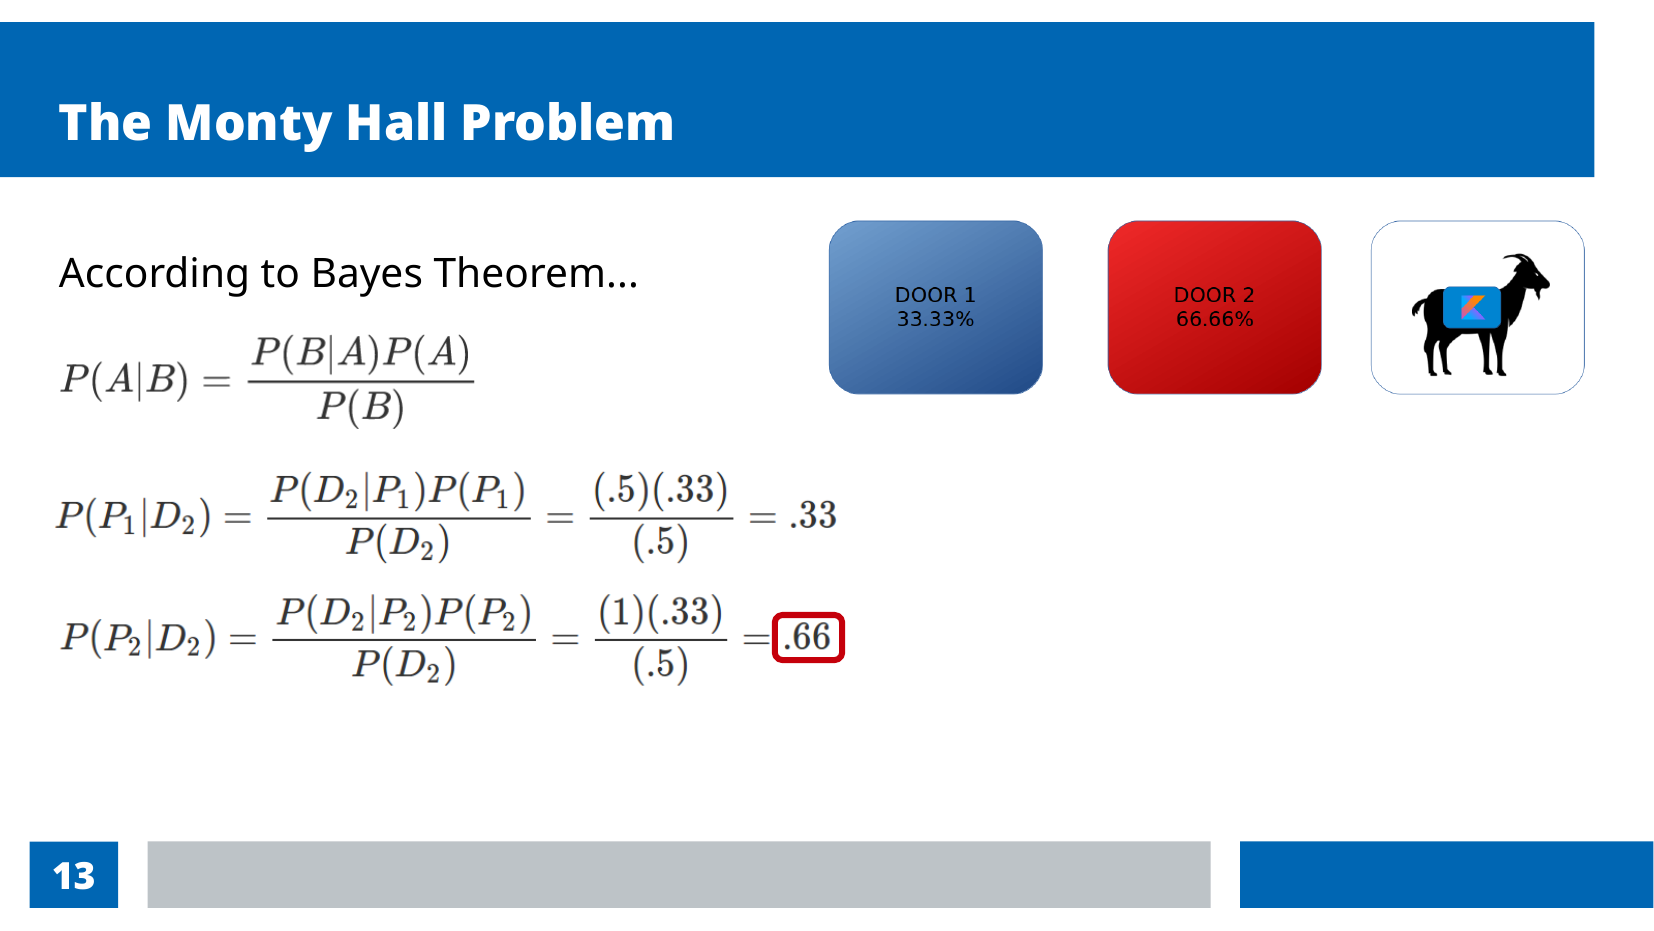

# The Monty Hall Problem
According to Bayes Theorem...
13